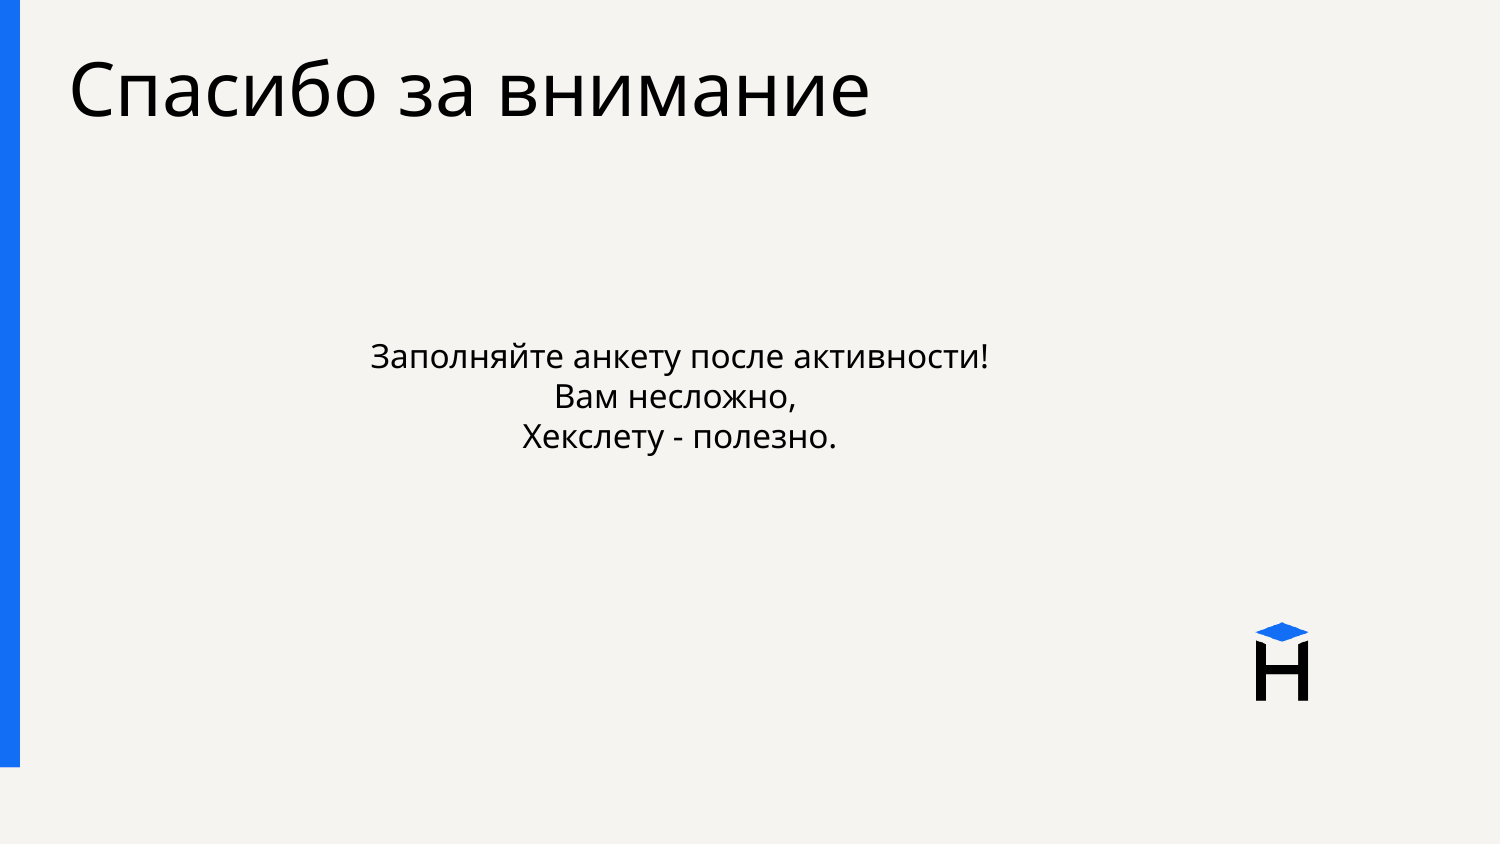

Спасибо за внимание
# Заполняйте анкету после активности!
Вам несложно,
Хекслету - полезно.